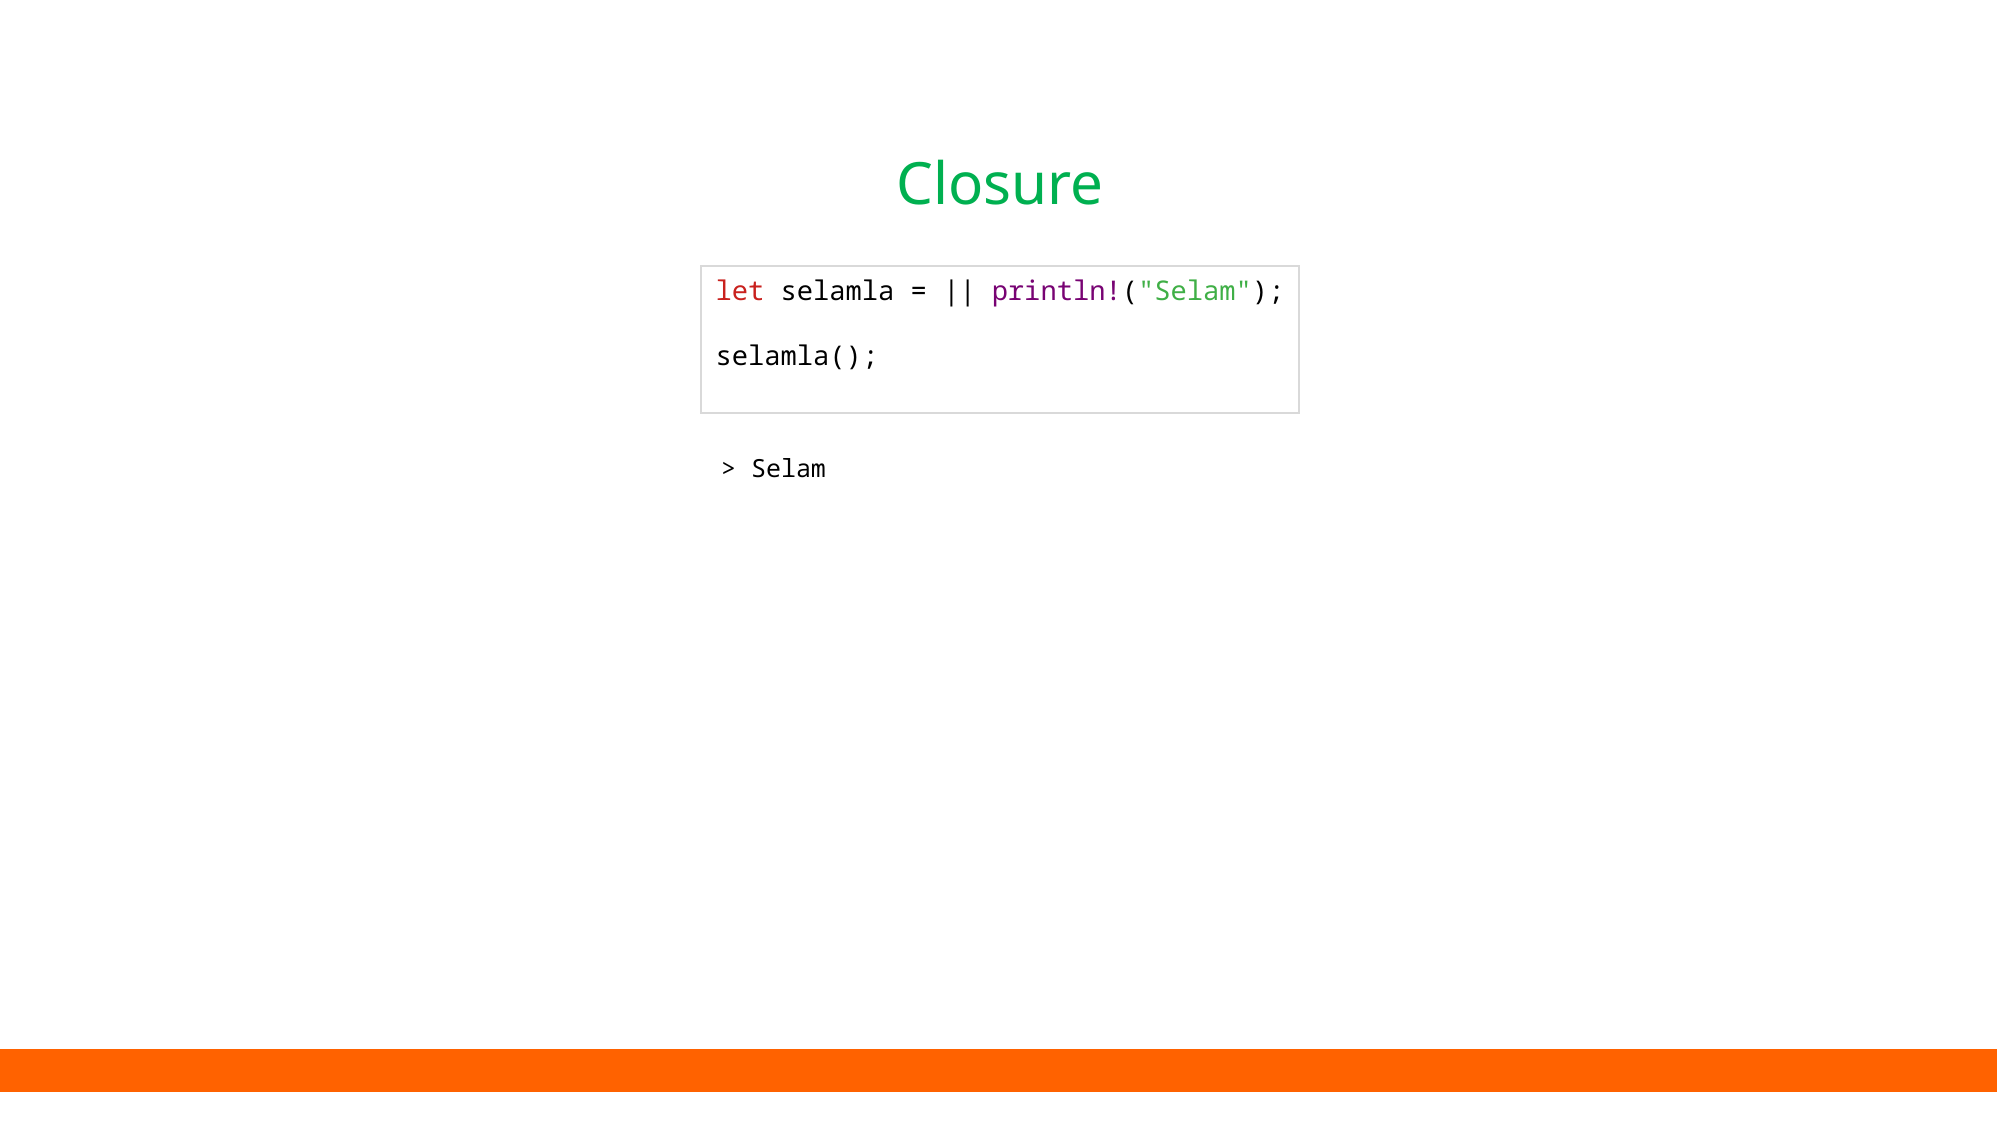

# Closure
let selamla = || println!("Selam");
selamla();
> Selam